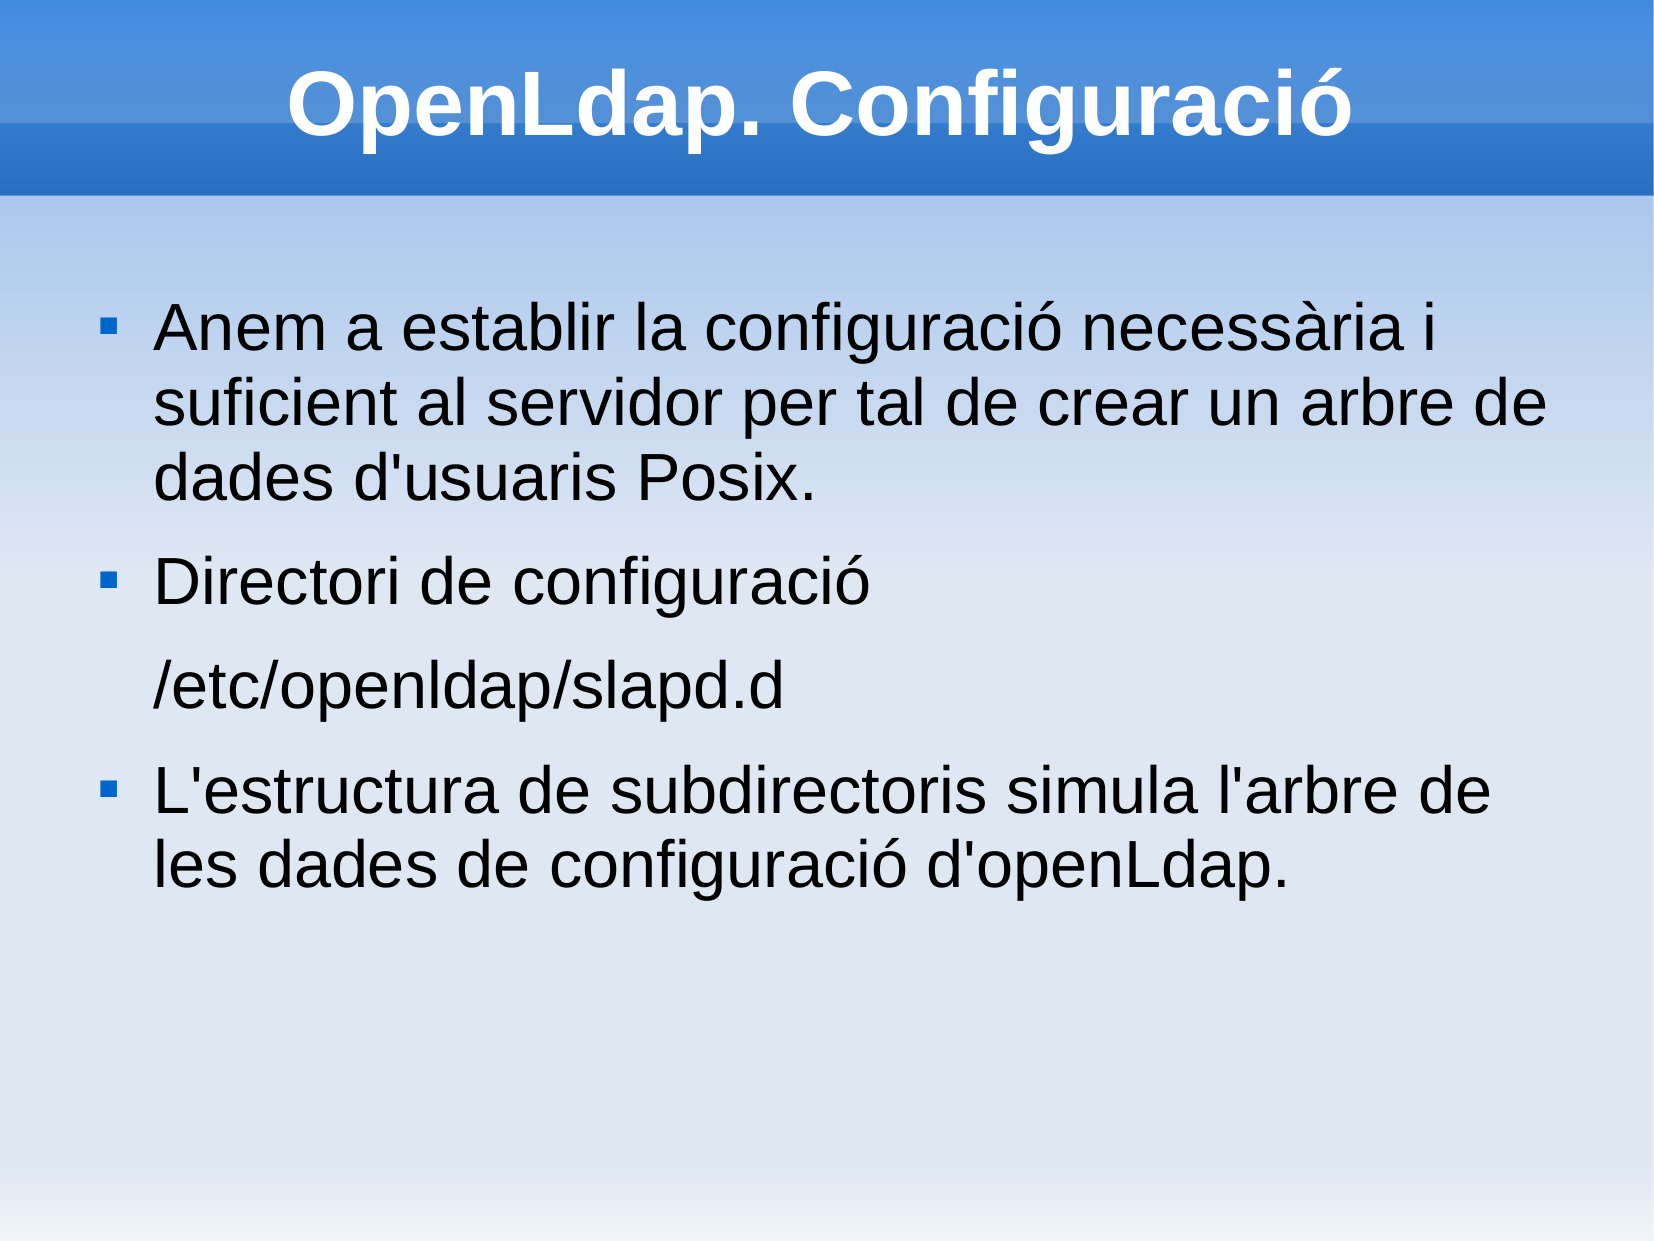

# OpenLdap. Configuració
Anem a establir la configuració necessària i suficient al servidor per tal de crear un arbre de dades d'usuaris Posix.
Directori de configuració
/etc/openldap/slapd.d
L'estructura de subdirectoris simula l'arbre de les dades de configuració d'openLdap.